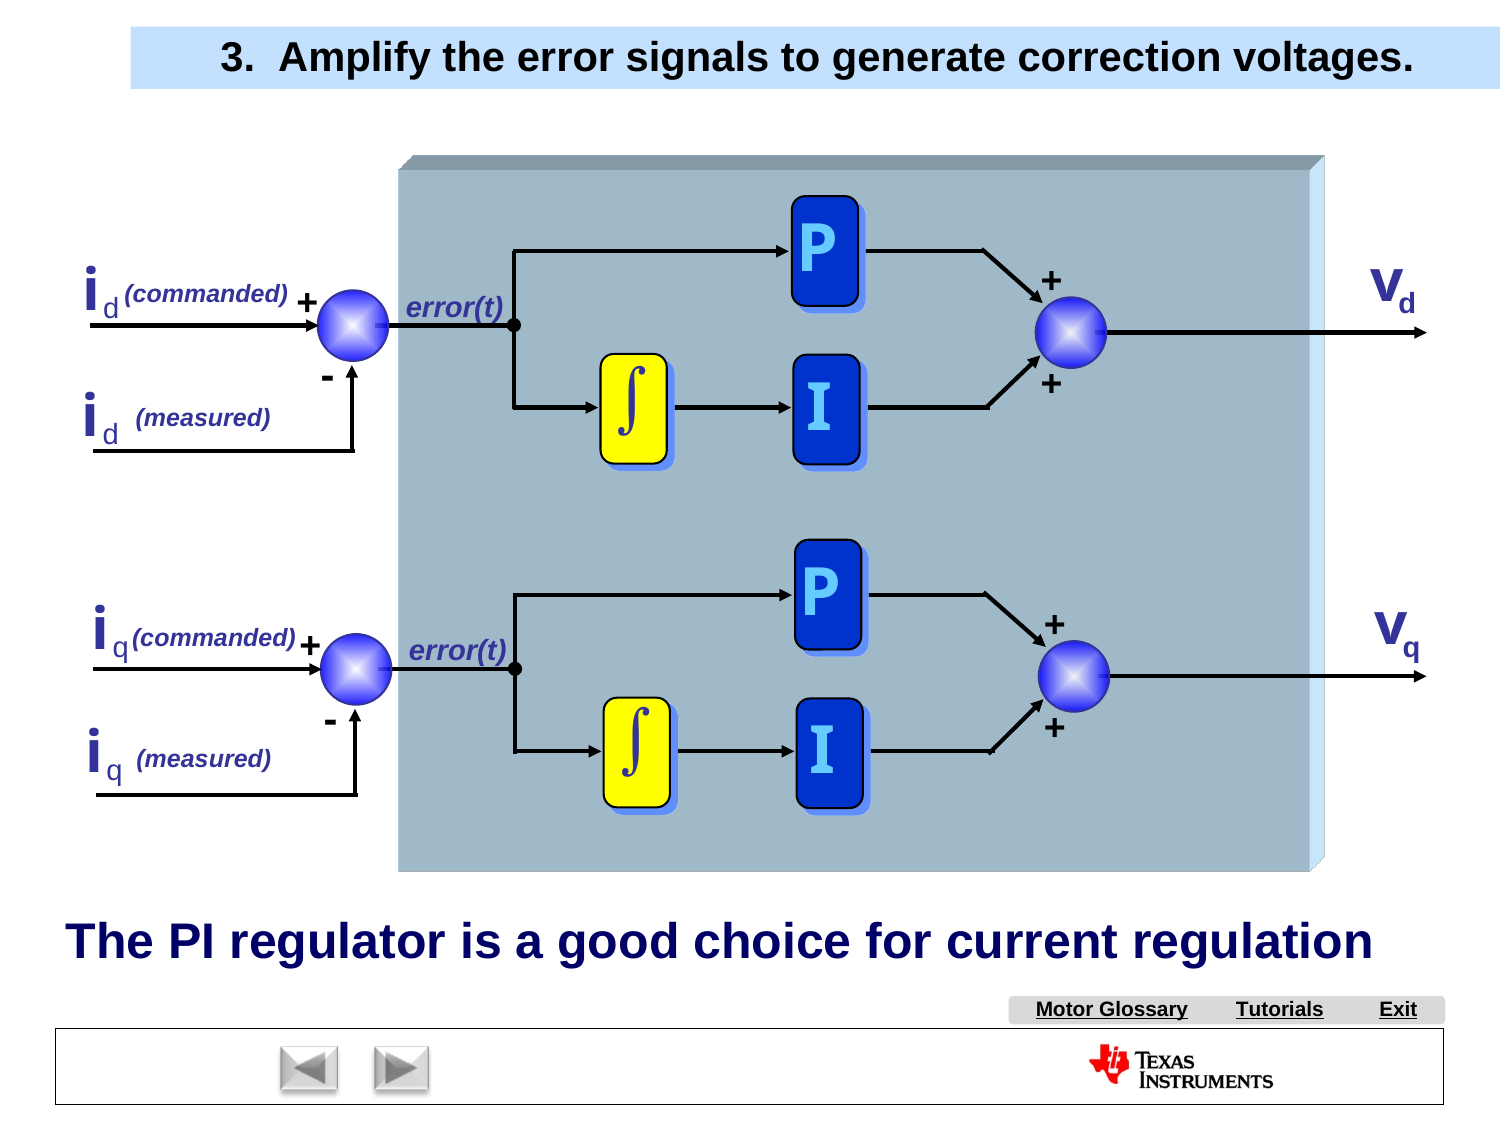

3. Amplify the error signals to generate correction voltages.
P
v
d
i
d
+
(commanded)
+
error(t)
-
+
I
i
d
(measured)
P
v
q
i
q
+
(commanded)
+
error(t)
-
+
I
i
q
(measured)
The PI regulator is a good choice for current regulation